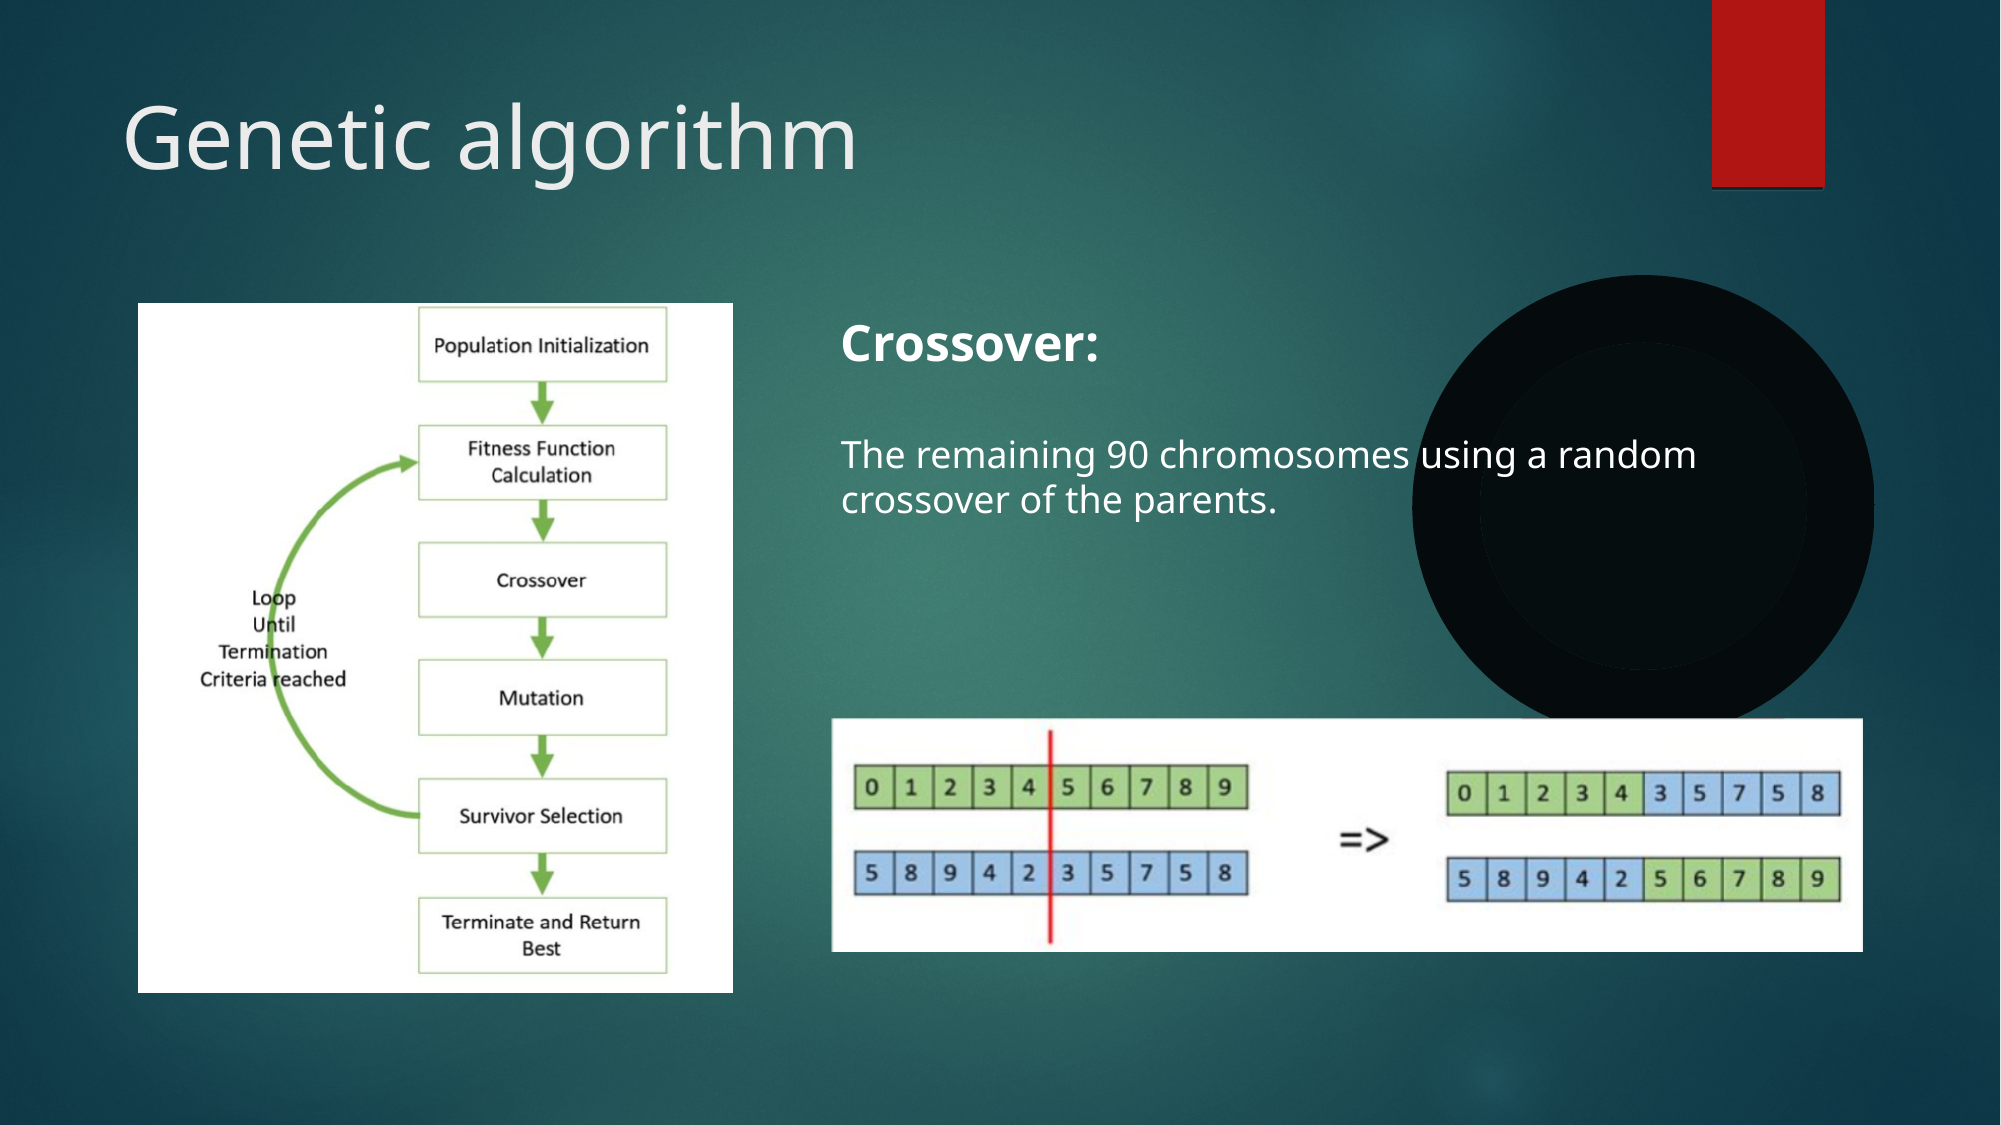

# Genetic algorithm
Crossover:
The remaining 90 chromosomes using a random
crossover of the parents.